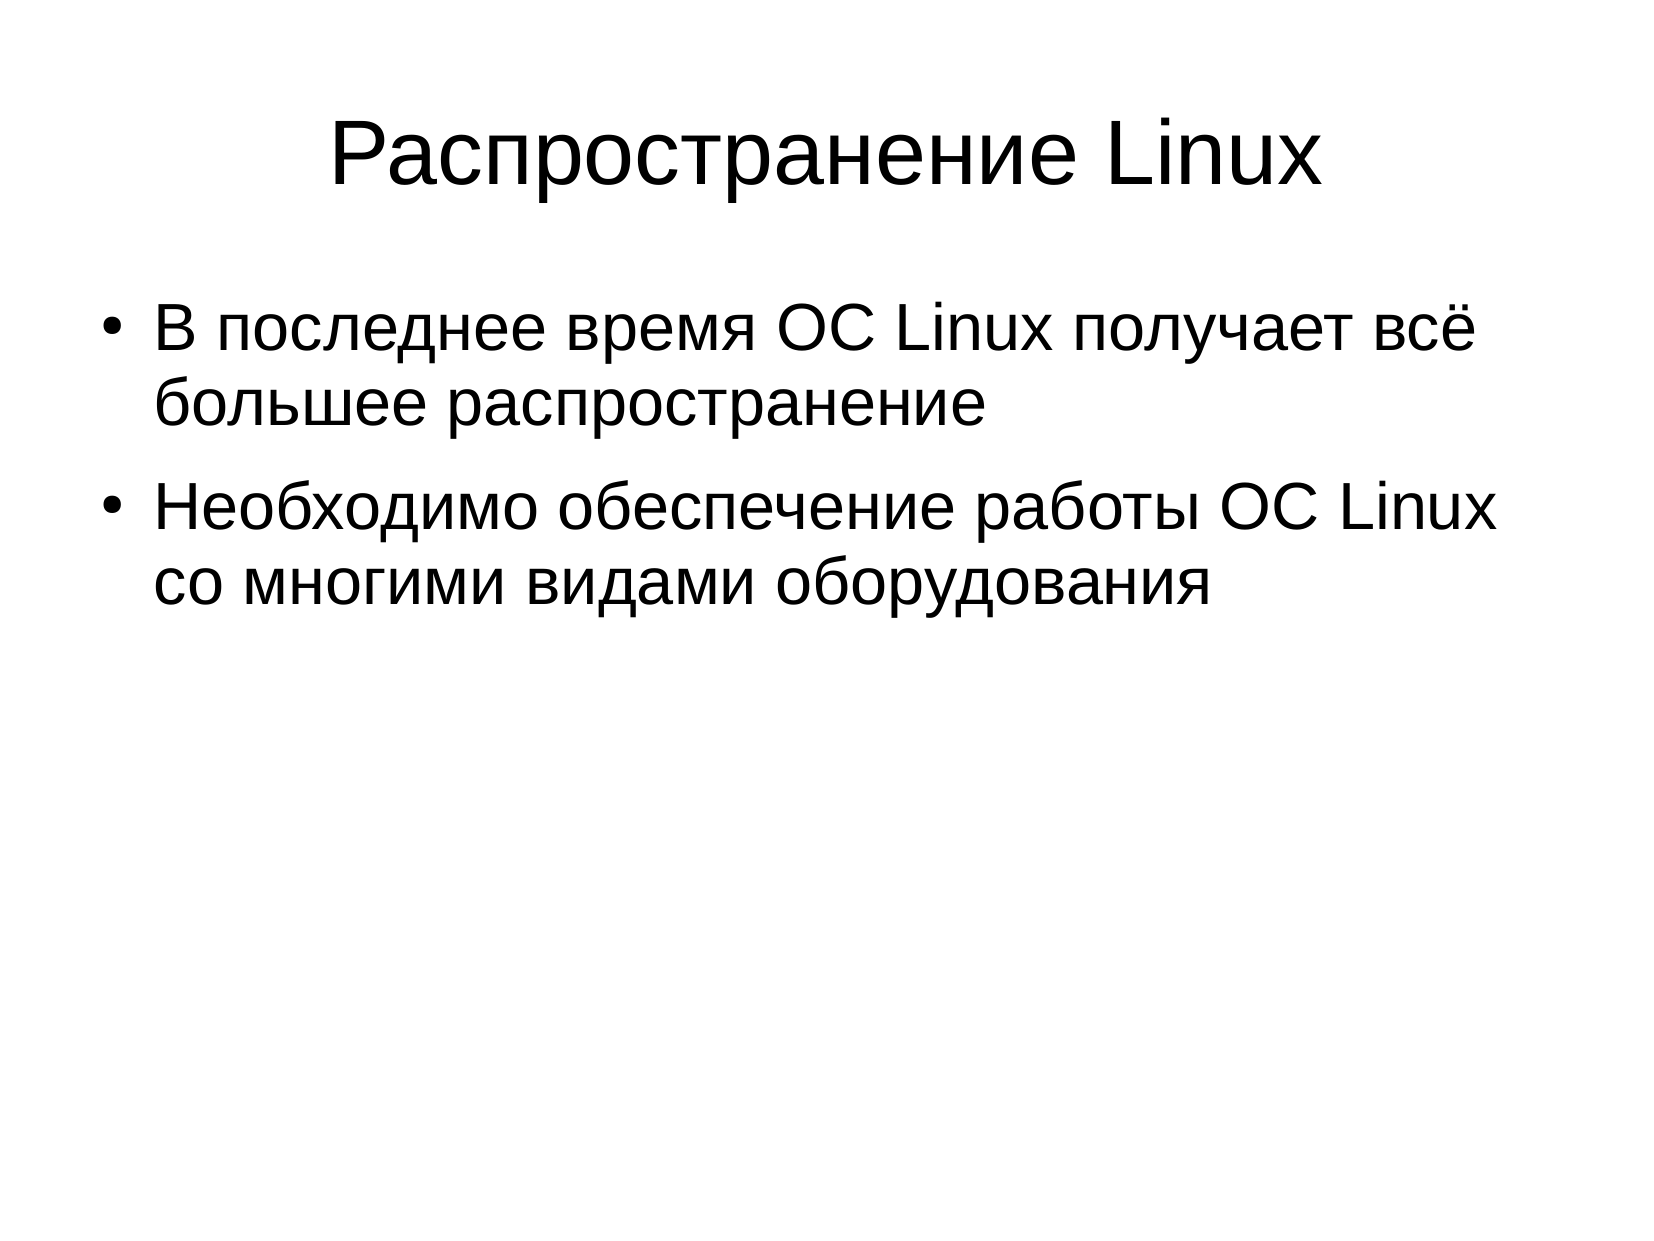

# Распространение Linux
В последнее время ОС Linux получает всё большее распространение
Необходимо обеспечение работы ОС Linux со многими видами оборудования